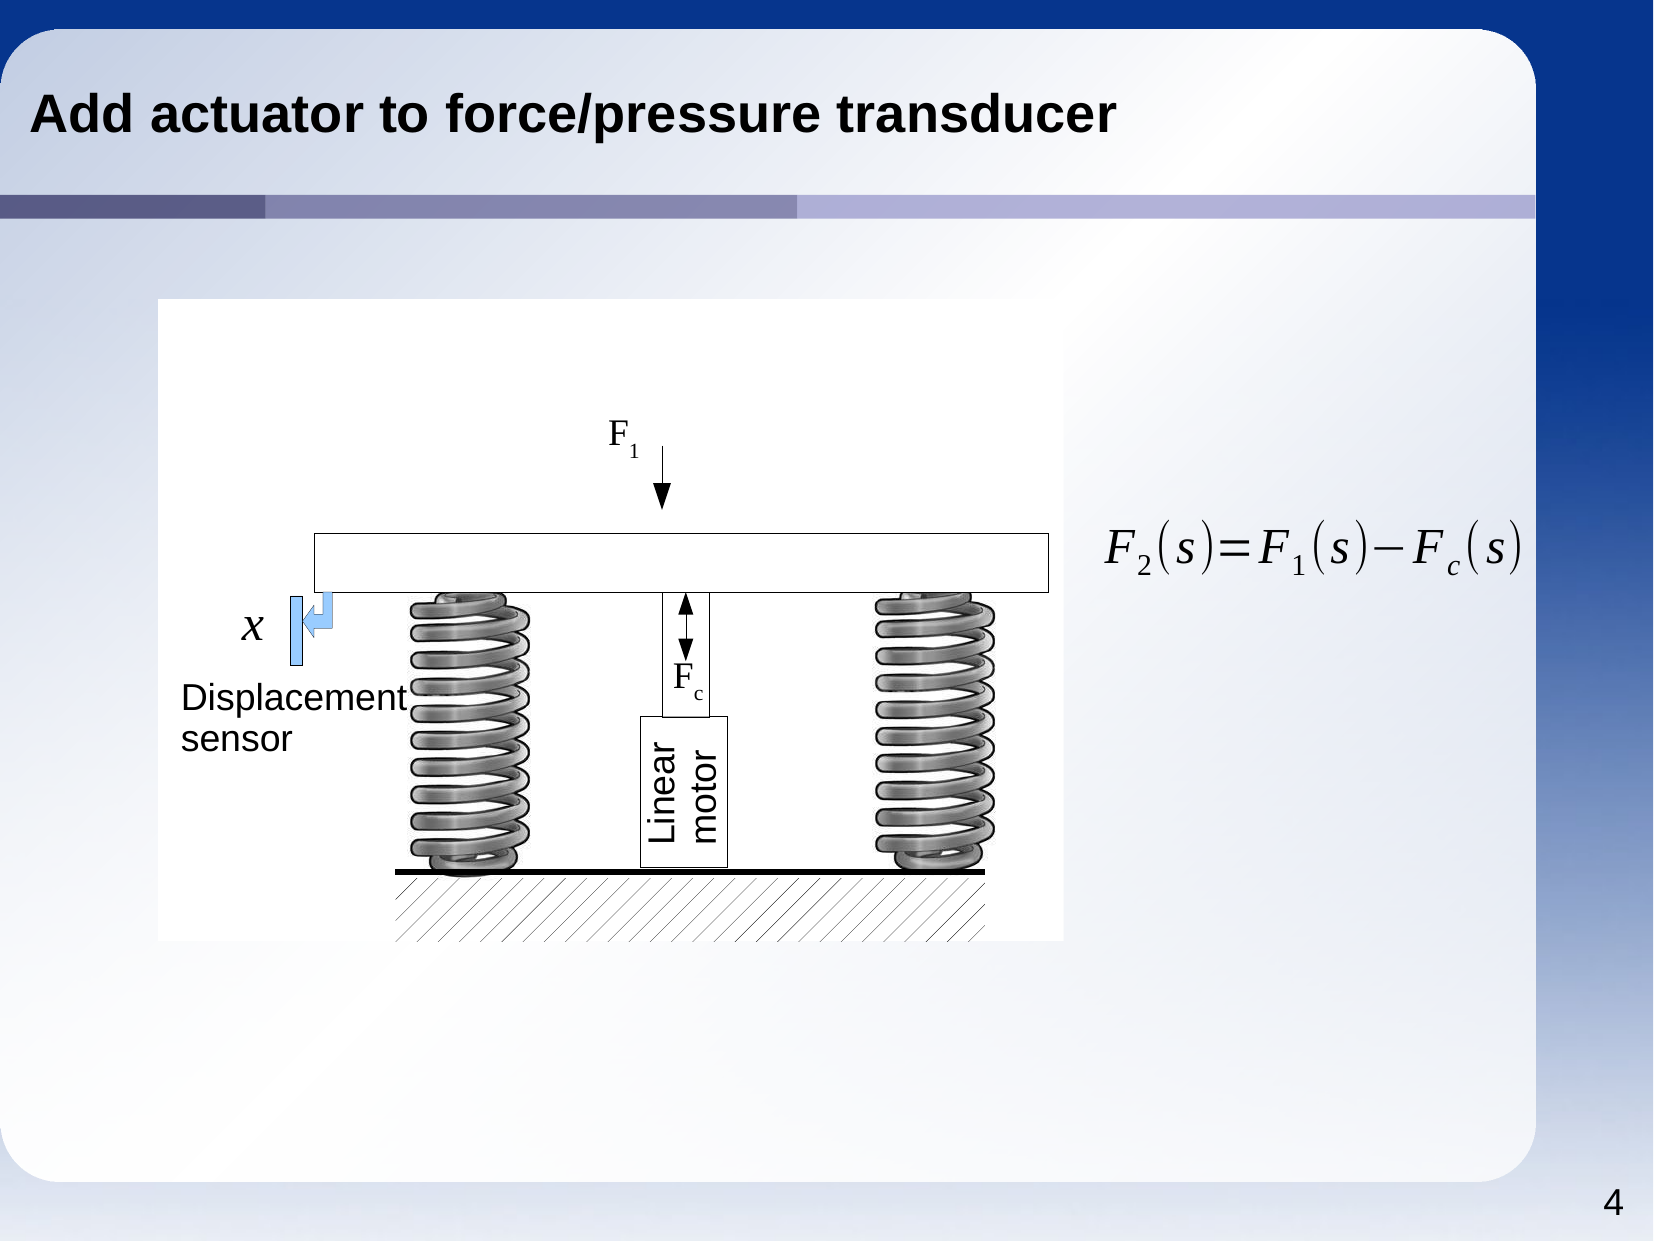

# Add actuator to force/pressure transducer
4